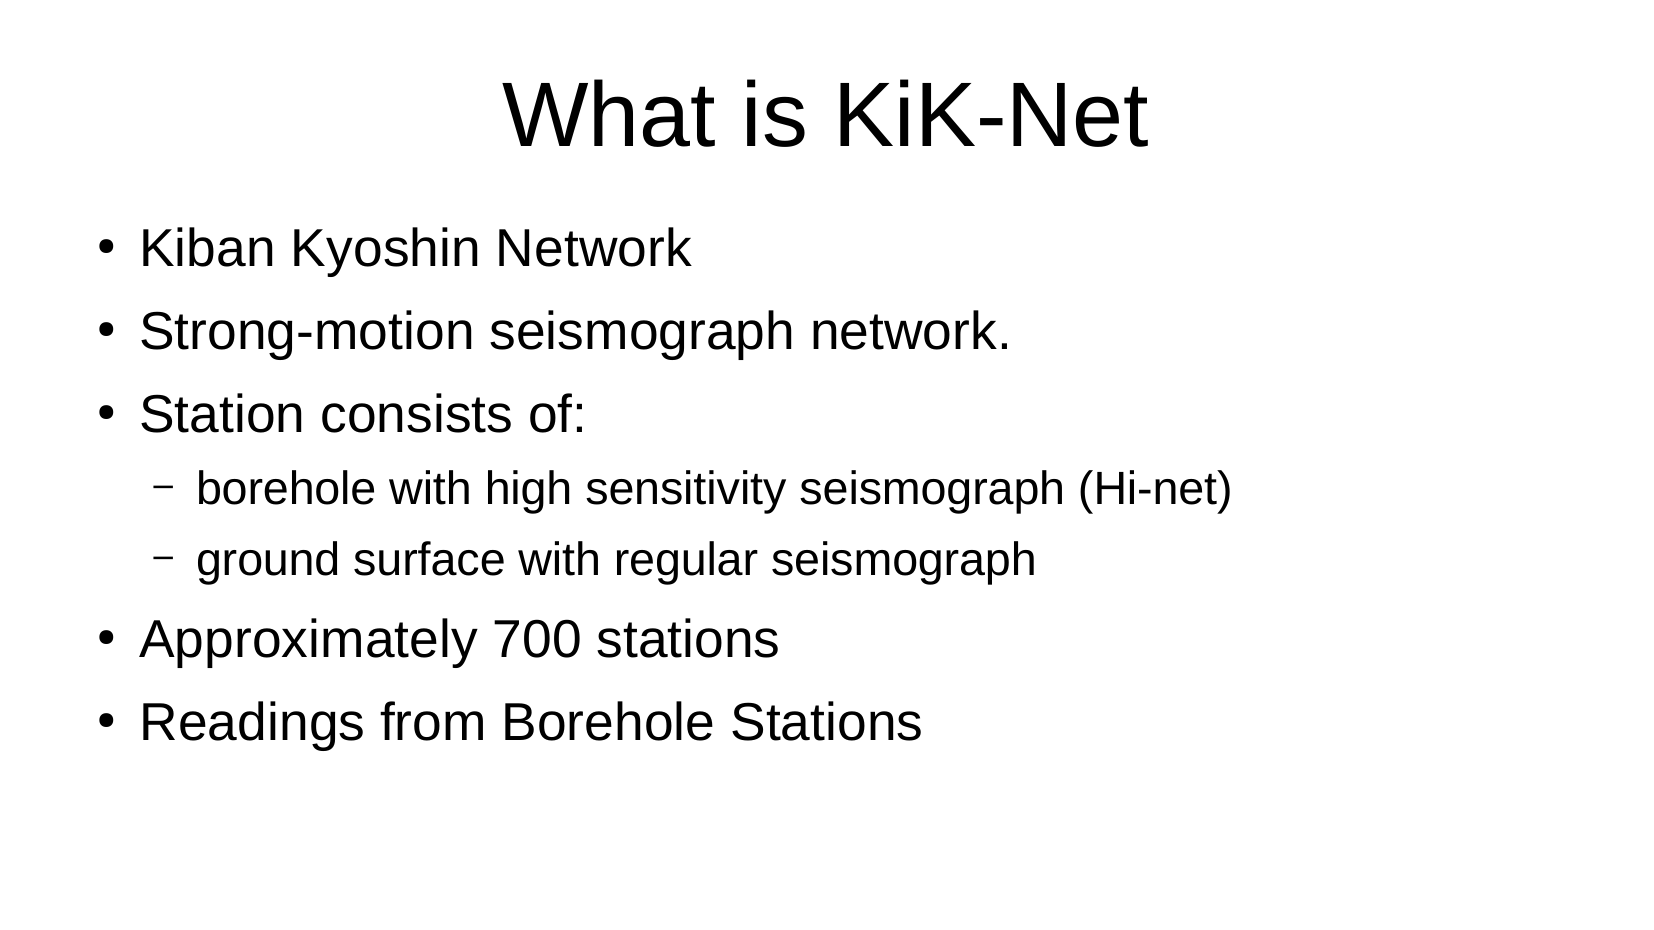

# What is KiK-Net
Kiban Kyoshin Network
Strong-motion seismograph network.
Station consists of:
borehole with high sensitivity seismograph (Hi-net)
ground surface with regular seismograph
Approximately 700 stations
Readings from Borehole Stations